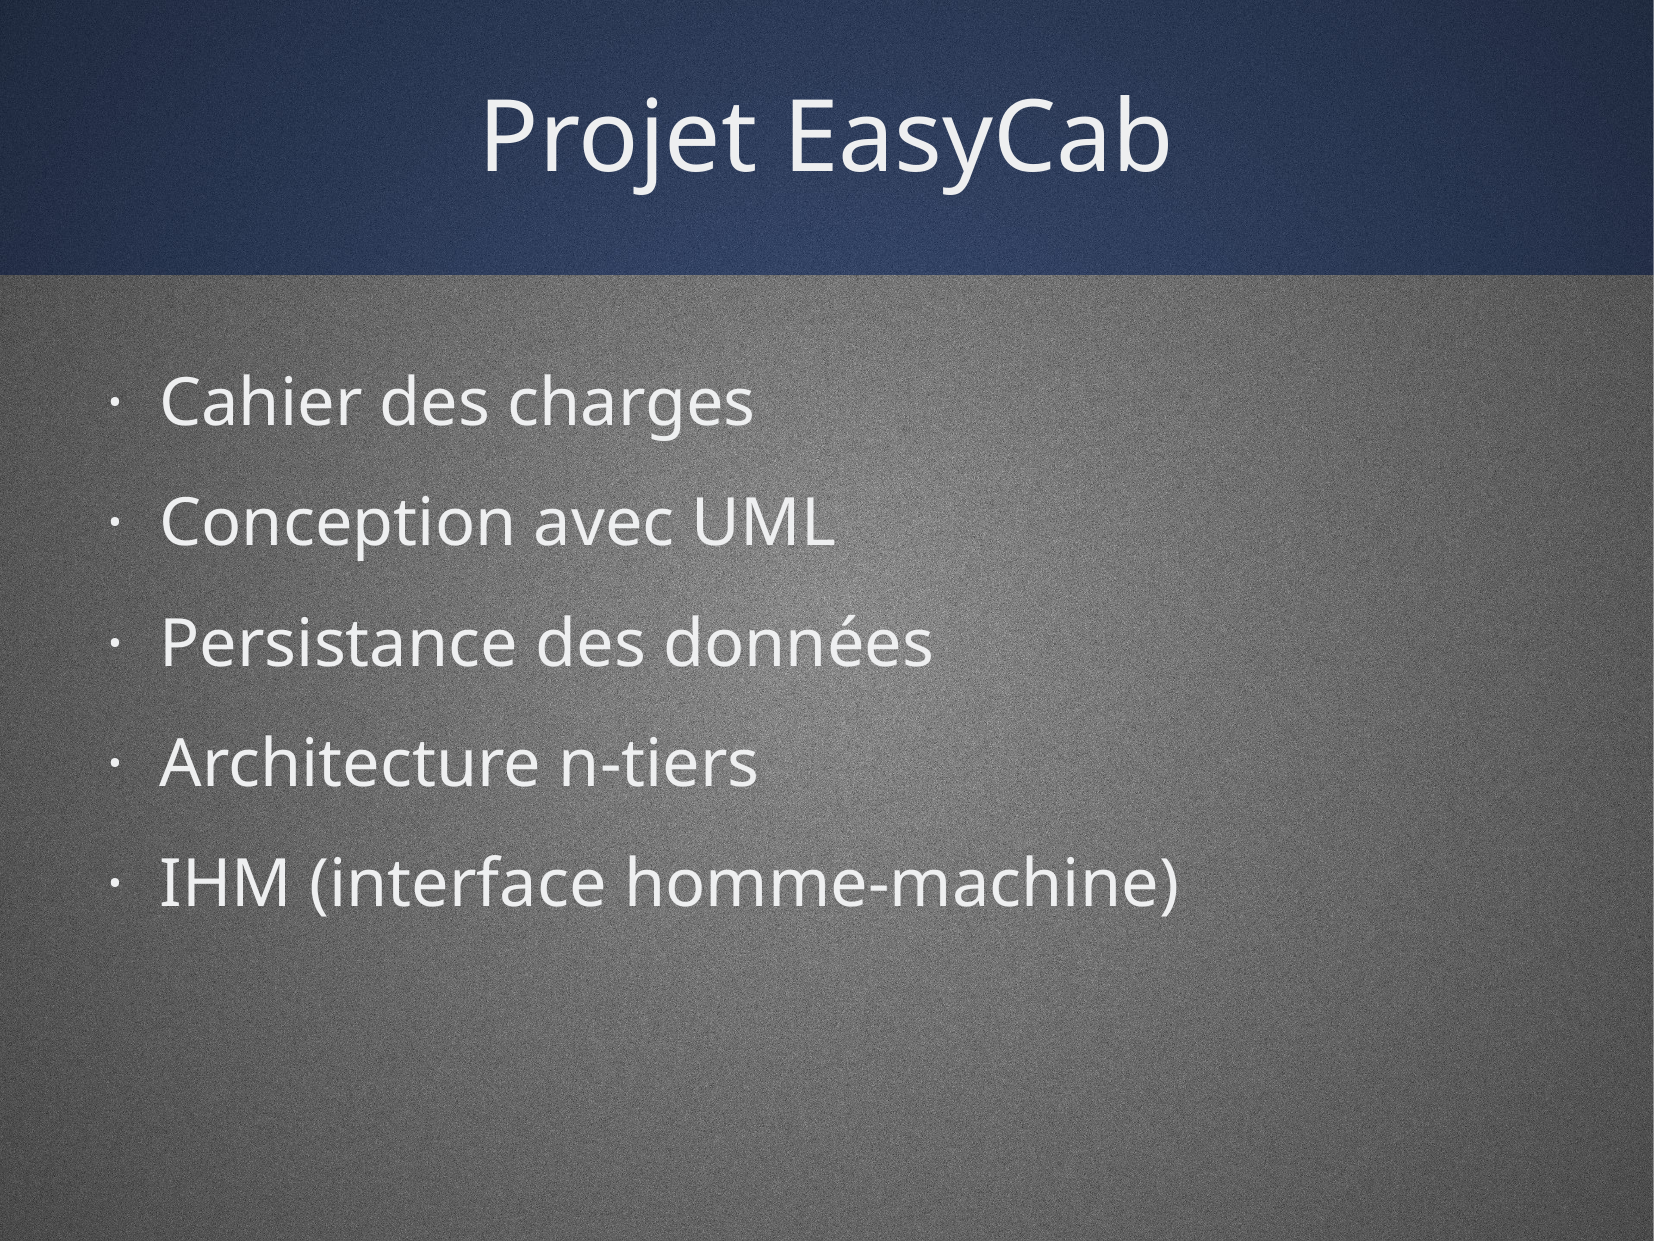

# Projet EasyCab
Cahier des charges
Conception avec UML
Persistance des données
Architecture n-tiers
IHM (interface homme-machine)